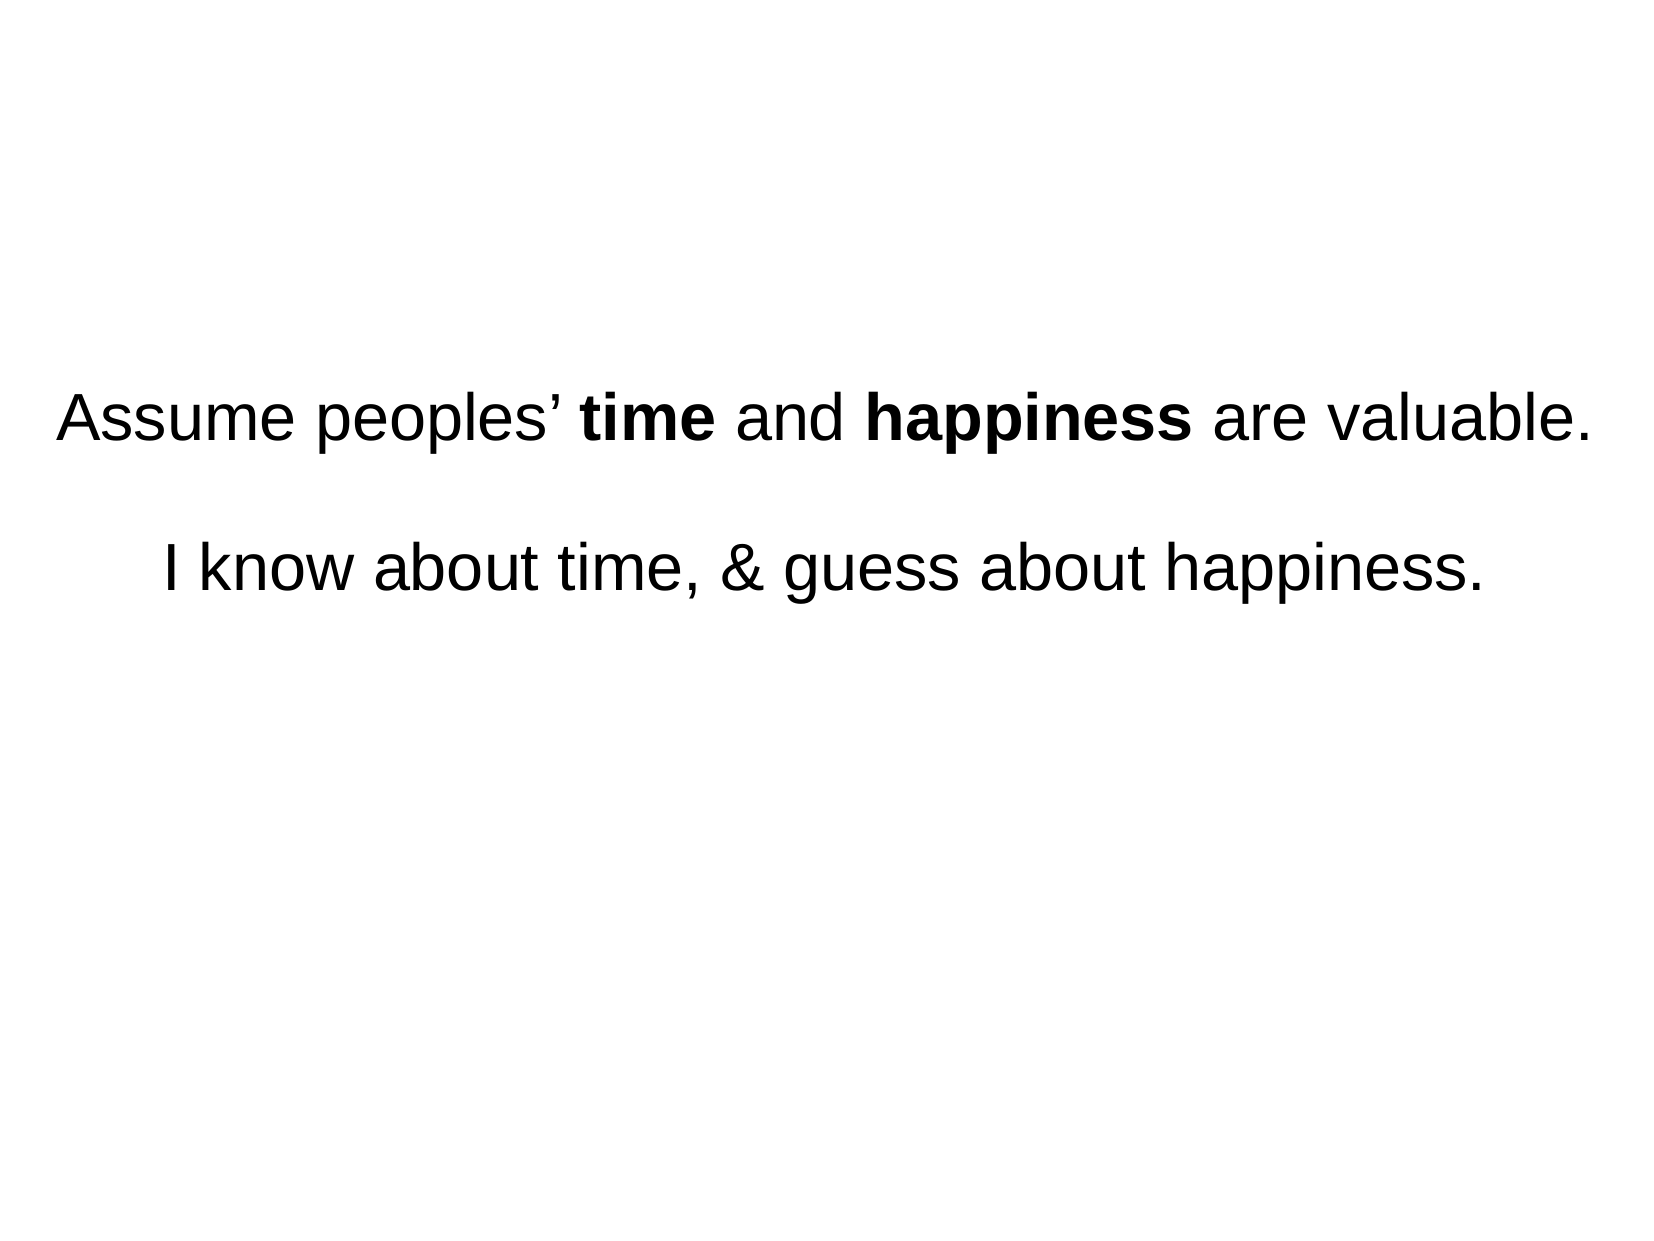

# Assume peoples’ time and happiness are valuable.
I know about time, & guess about happiness.